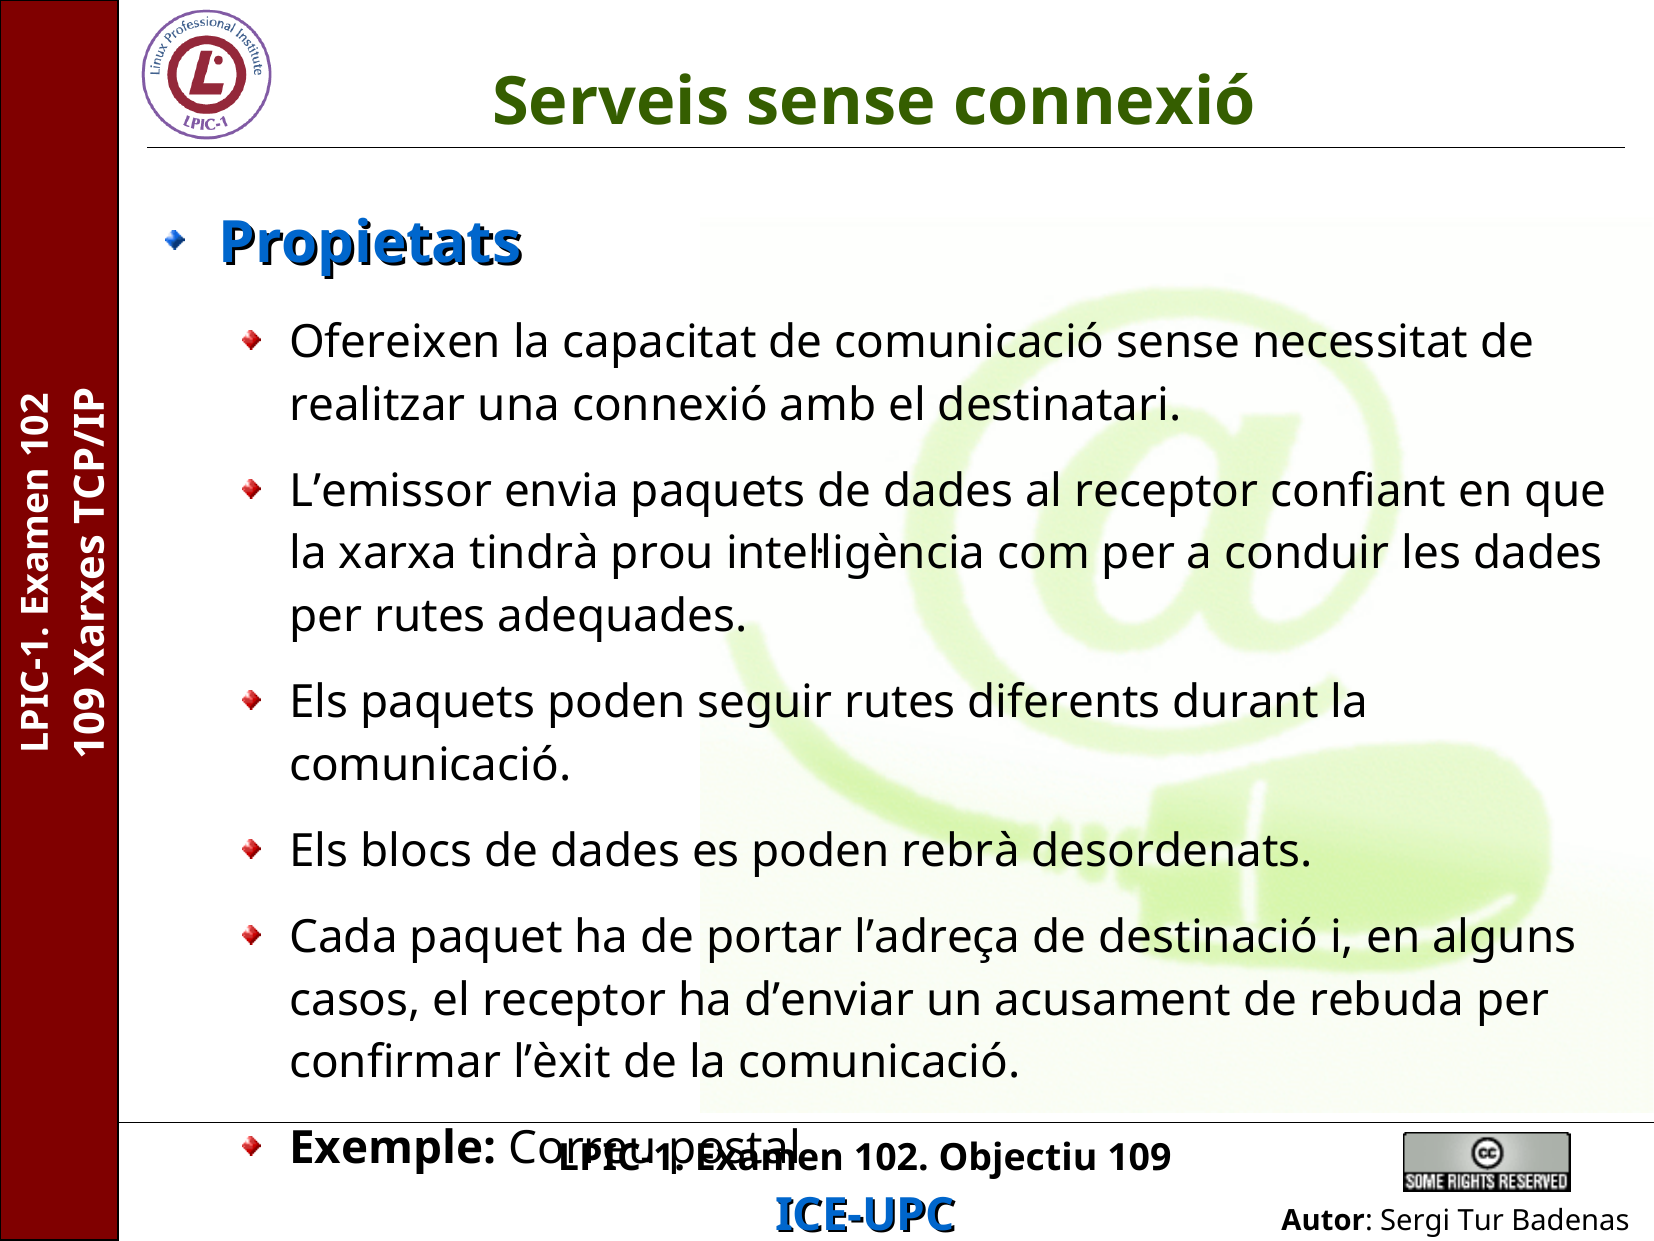

# Serveis sense connexió
Propietats
Ofereixen la capacitat de comunicació sense necessitat de realitzar una connexió amb el destinatari.
L’emissor envia paquets de dades al receptor confiant en que la xarxa tindrà prou intel·ligència com per a conduir les dades per rutes adequades.
Els paquets poden seguir rutes diferents durant la comunicació.
Els blocs de dades es poden rebrà desordenats.
Cada paquet ha de portar l’adreça de destinació i, en alguns casos, el receptor ha d’enviar un acusament de rebuda per confirmar l’èxit de la comunicació.
Exemple: Correu postal